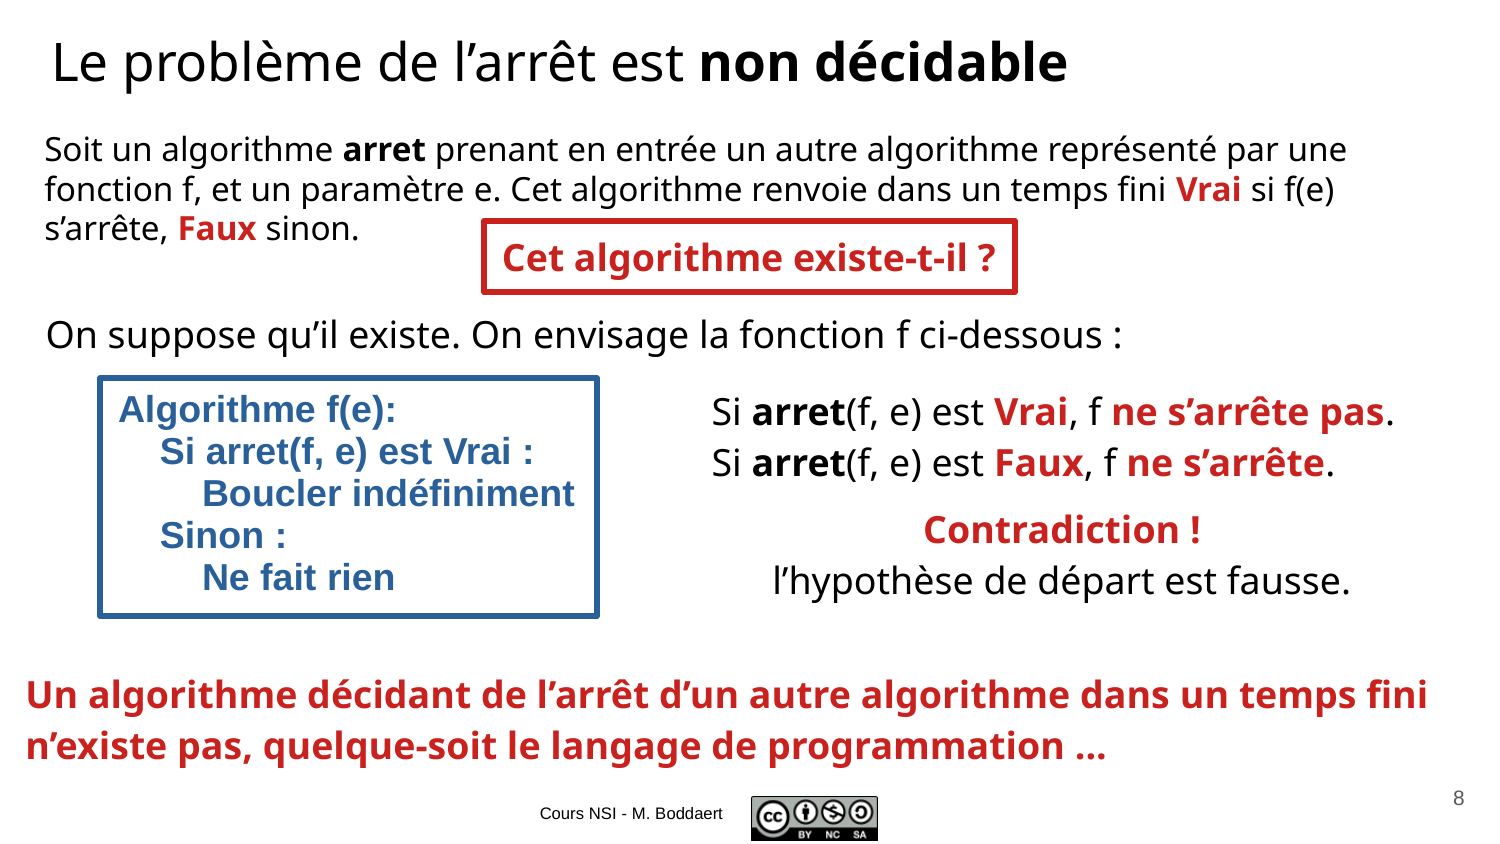

# Le problème de l’arrêt est non décidable
Soit un algorithme arret prenant en entrée un autre algorithme représenté par une fonction f, et un paramètre e. Cet algorithme renvoie dans un temps fini Vrai si f(e) s’arrête, Faux sinon.
Cet algorithme existe-t-il ?
On suppose qu’il existe. On envisage la fonction f ci-dessous :
Algorithme f(e):
 Si arret(f, e) est Vrai :
 Boucler indéfiniment
 Sinon :
 Ne fait rien
Si arret(f, e) est Vrai, f ne s’arrête pas.
Si arret(f, e) est Faux, f ne s’arrête.
Contradiction !
l’hypothèse de départ est fausse.
Un algorithme décidant de l’arrêt d’un autre algorithme dans un temps fini n’existe pas, quelque-soit le langage de programmation ...